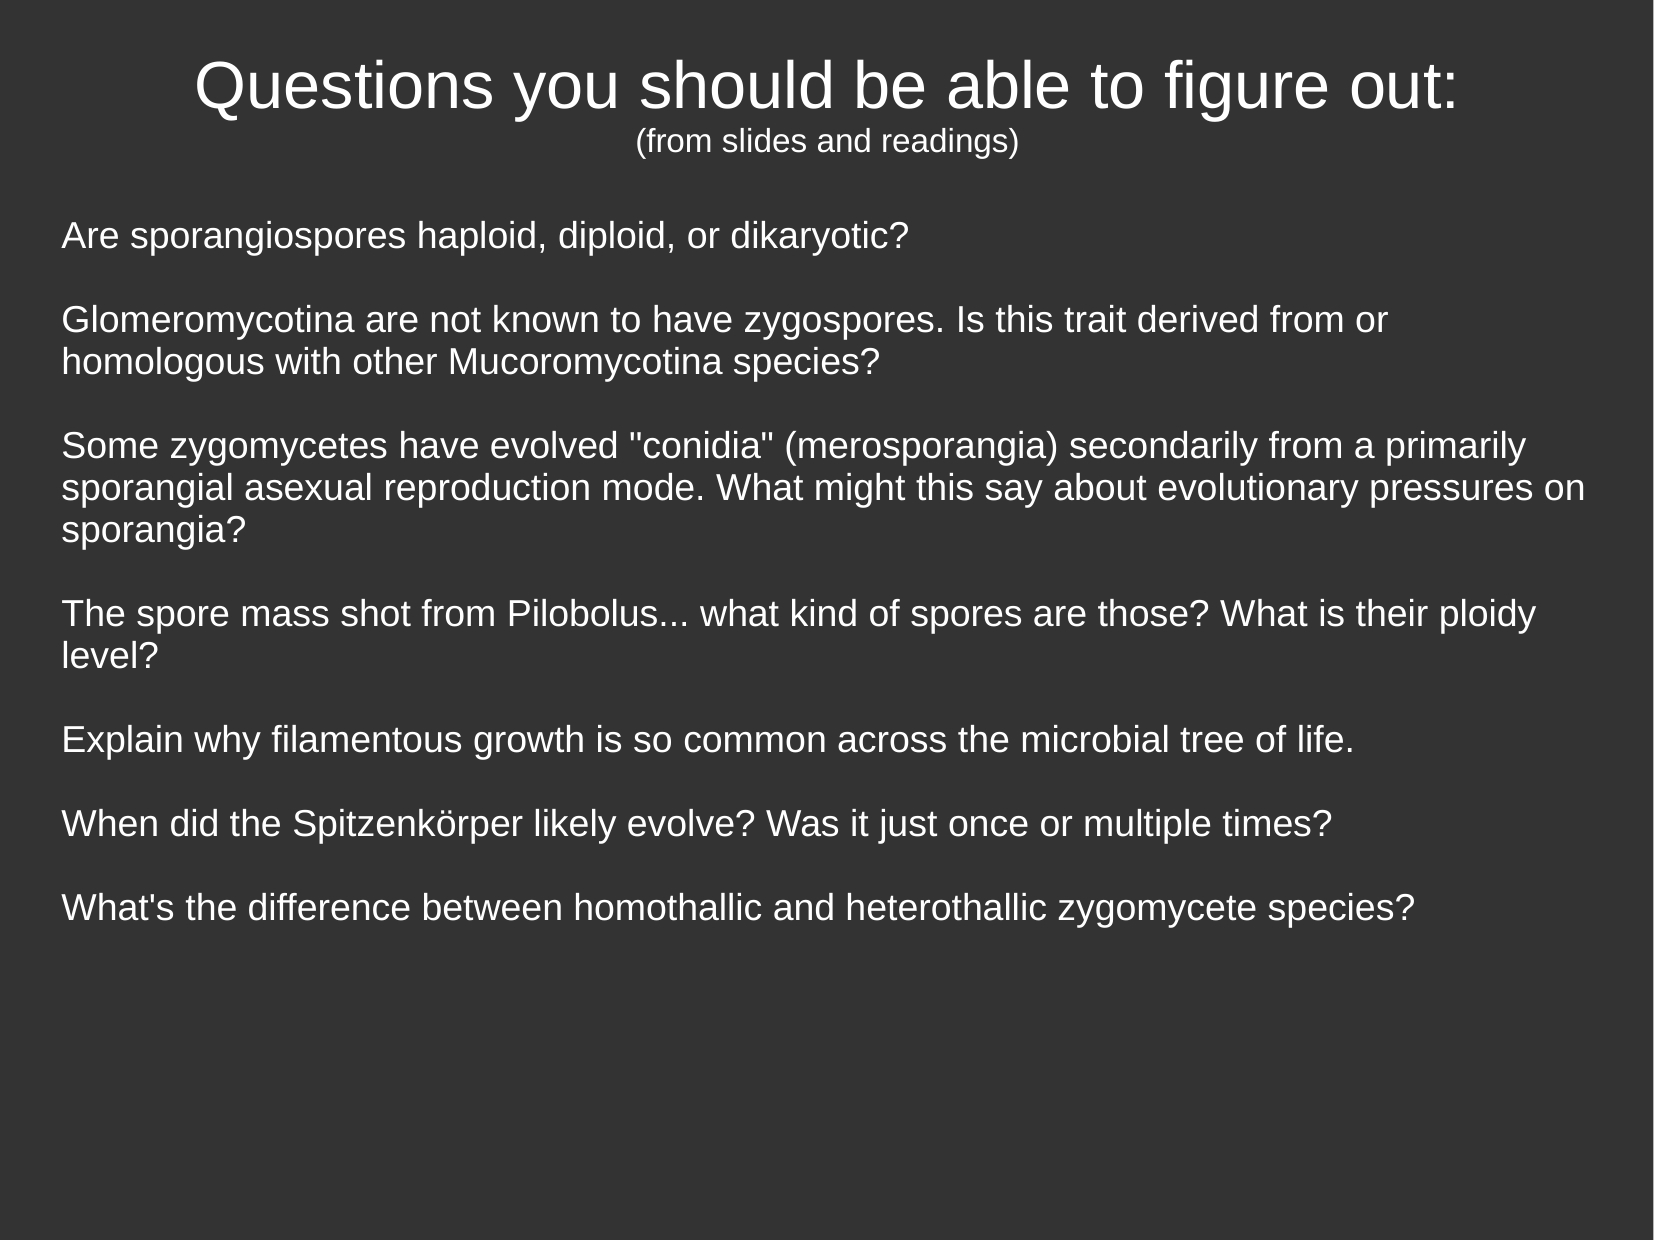

Questions you should be able to figure out:
(from slides and readings)
Are sporangiospores haploid, diploid, or dikaryotic?
Glomeromycotina are not known to have zygospores. Is this trait derived from or homologous with other Mucoromycotina species?
Some zygomycetes have evolved "conidia" (merosporangia) secondarily from a primarily sporangial asexual reproduction mode. What might this say about evolutionary pressures on sporangia?
The spore mass shot from Pilobolus... what kind of spores are those? What is their ploidy level?
Explain why filamentous growth is so common across the microbial tree of life.
When did the Spitzenkörper likely evolve? Was it just once or multiple times?
What's the difference between homothallic and heterothallic zygomycete species?